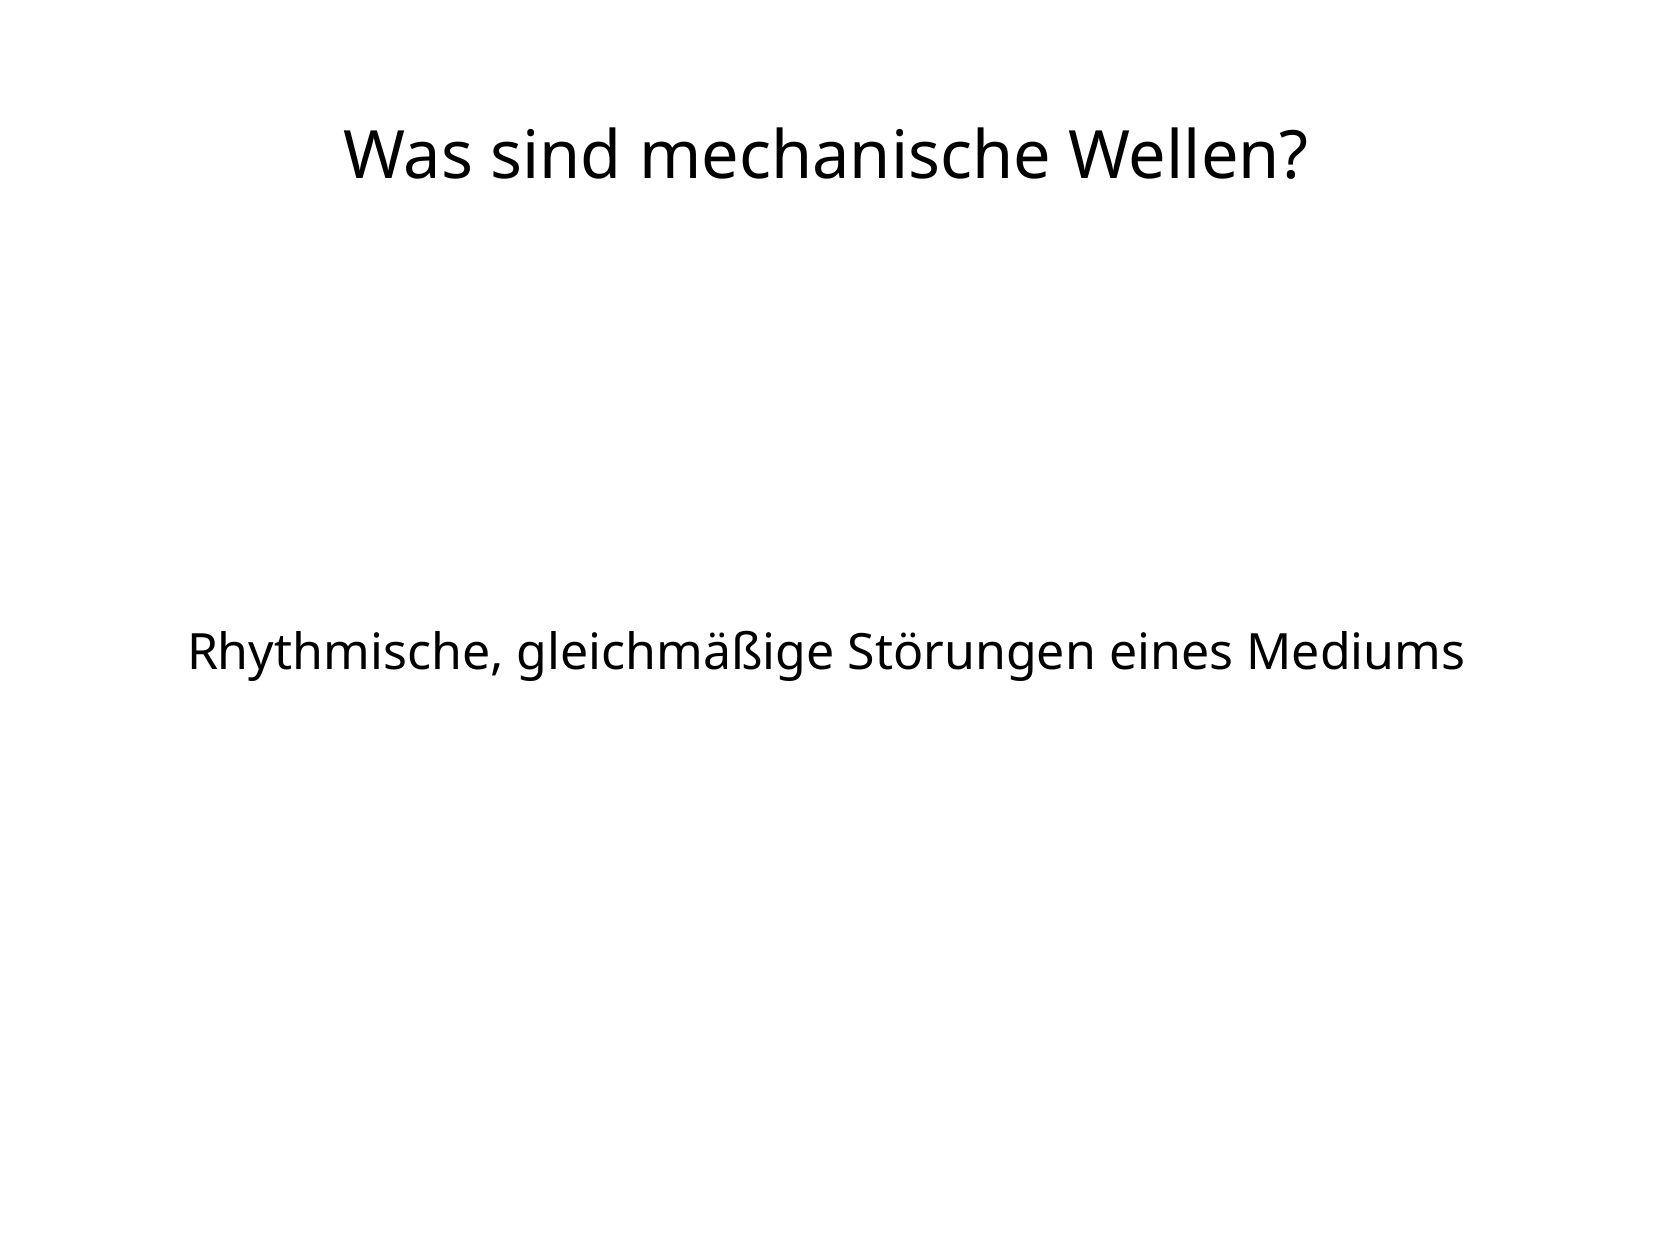

# Was sind mechanische Wellen?
Rhythmische, gleichmäßige Störungen eines Mediums